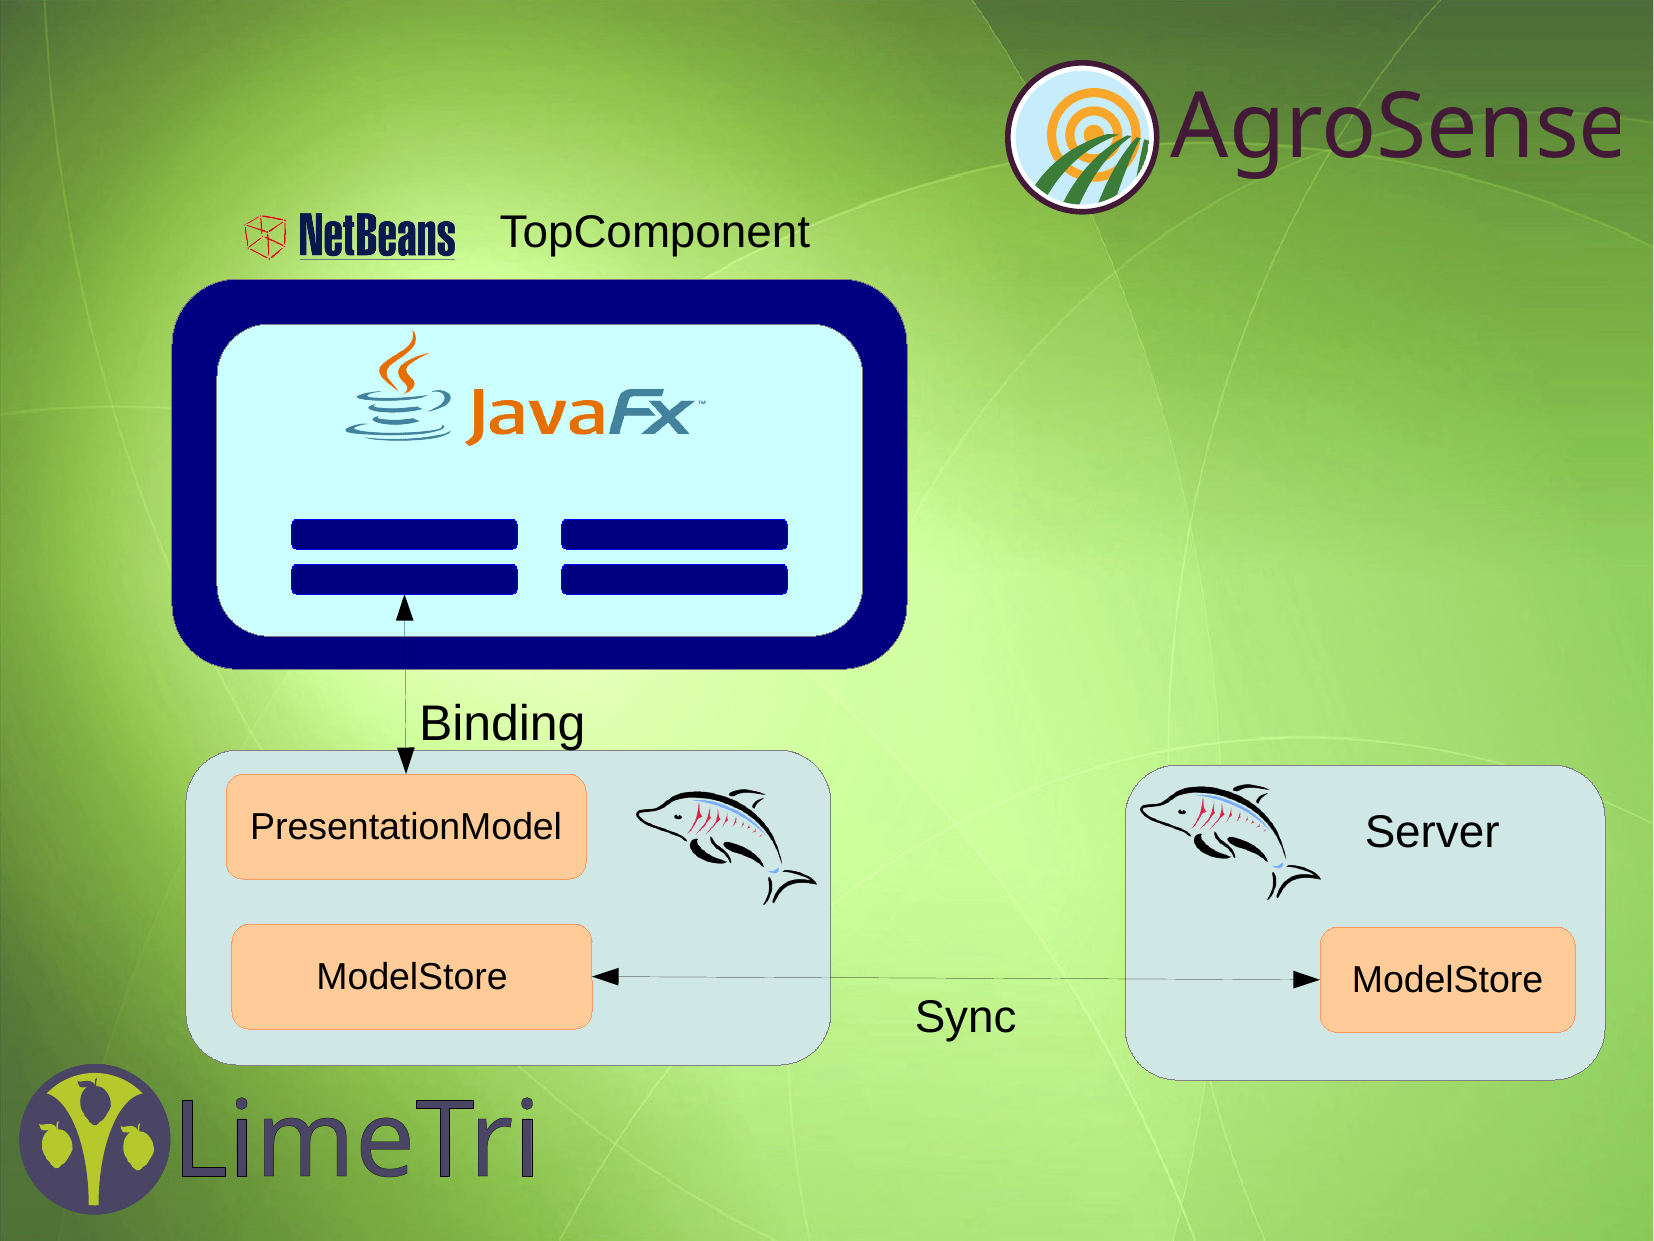

TopComponent
Binding
PresentationModel
Server
ModelStore
ModelStore
Sync